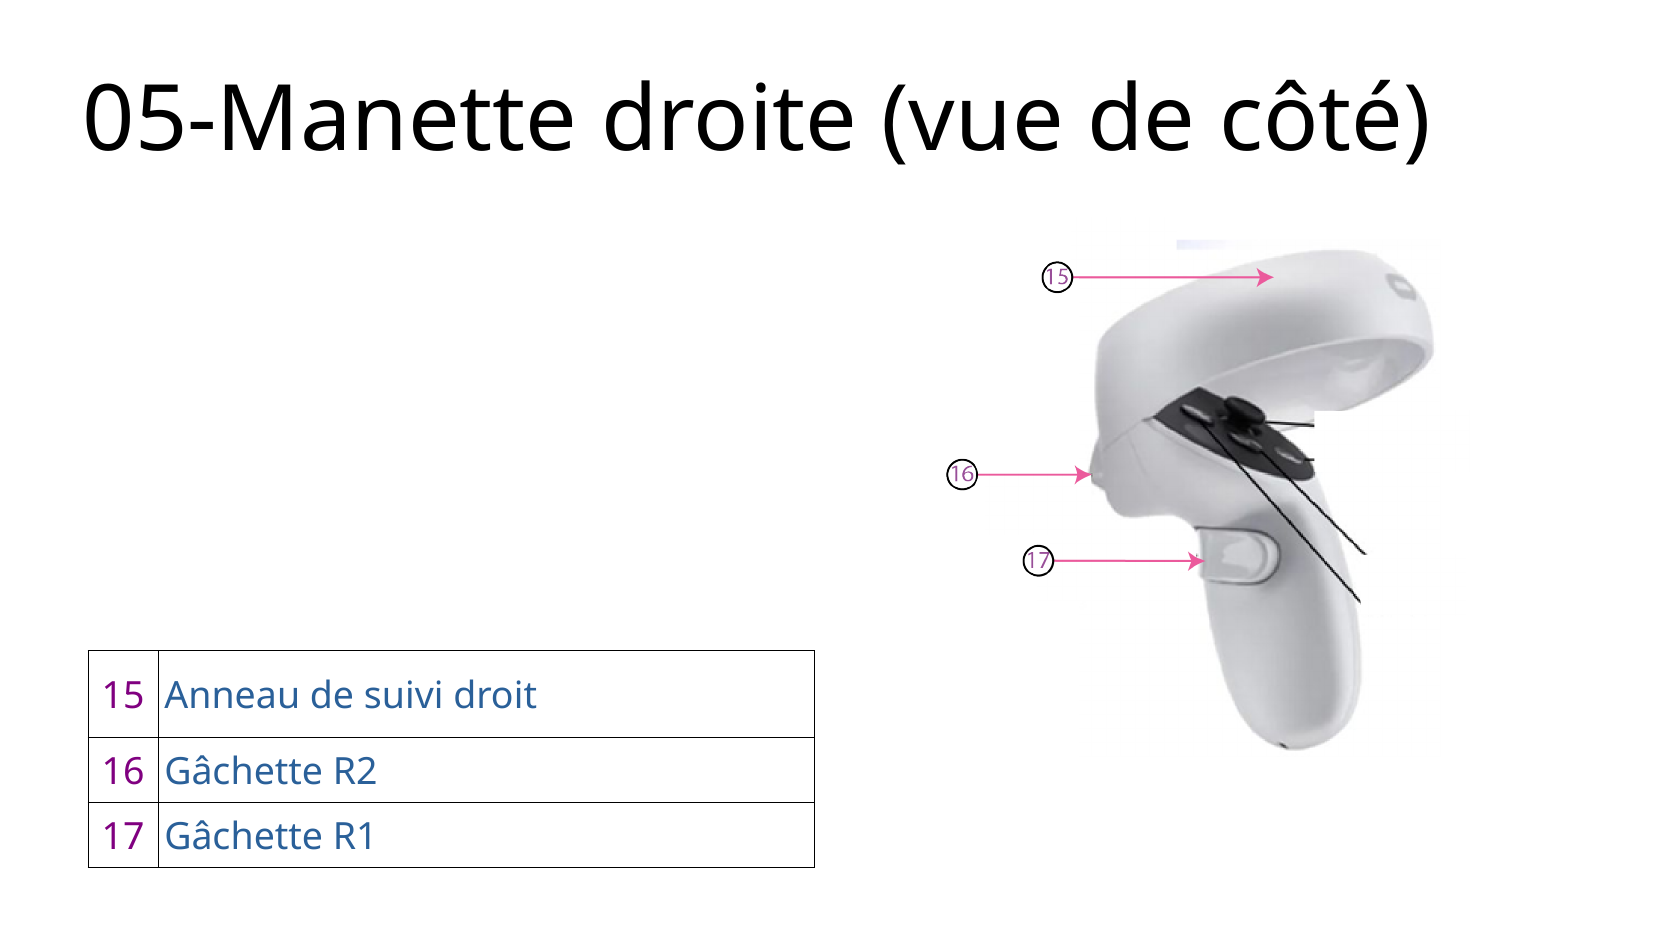

# 05-Manette droite (vue de côté)
| 15 | Anneau de suivi droit |
| --- | --- |
| 16 | Gâchette R2 |
| 17 | Gâchette R1 |